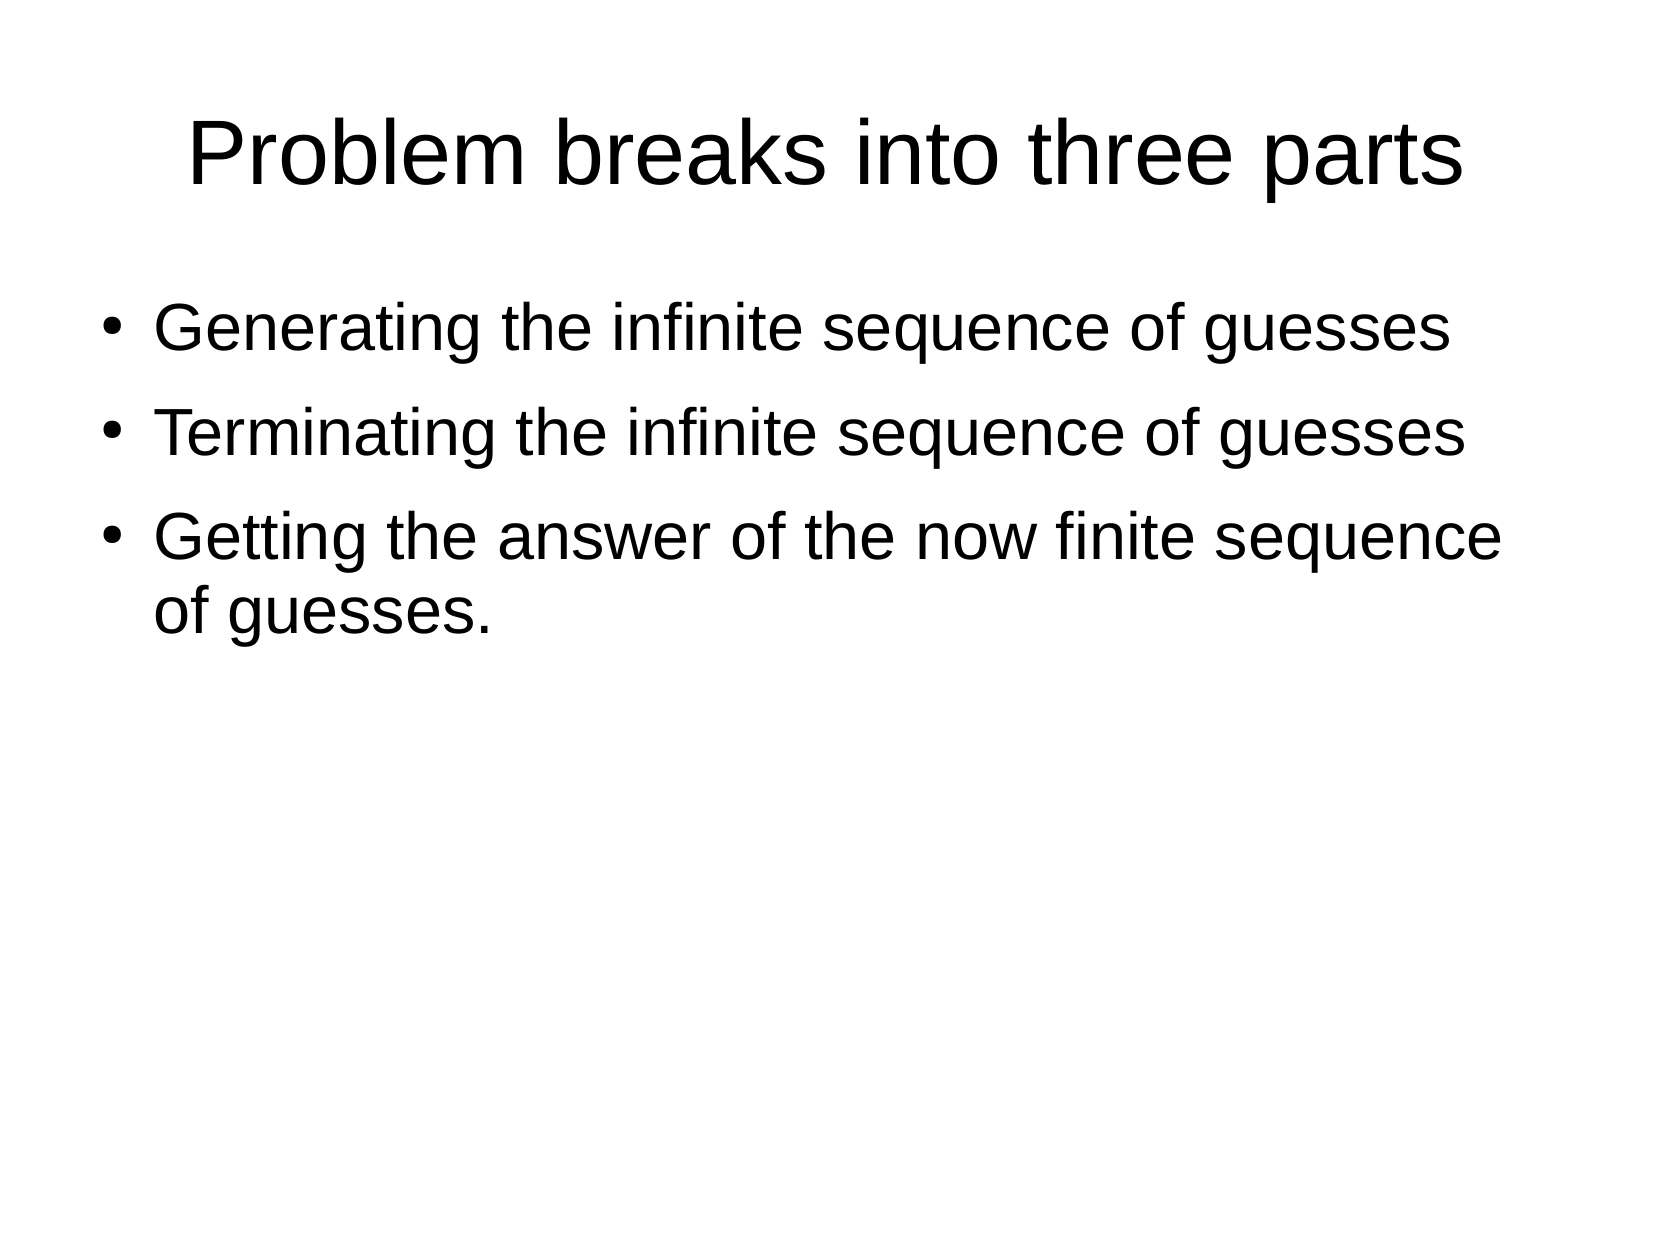

# Problem breaks into three parts
Generating the infinite sequence of guesses
Terminating the infinite sequence of guesses
Getting the answer of the now finite sequence of guesses.